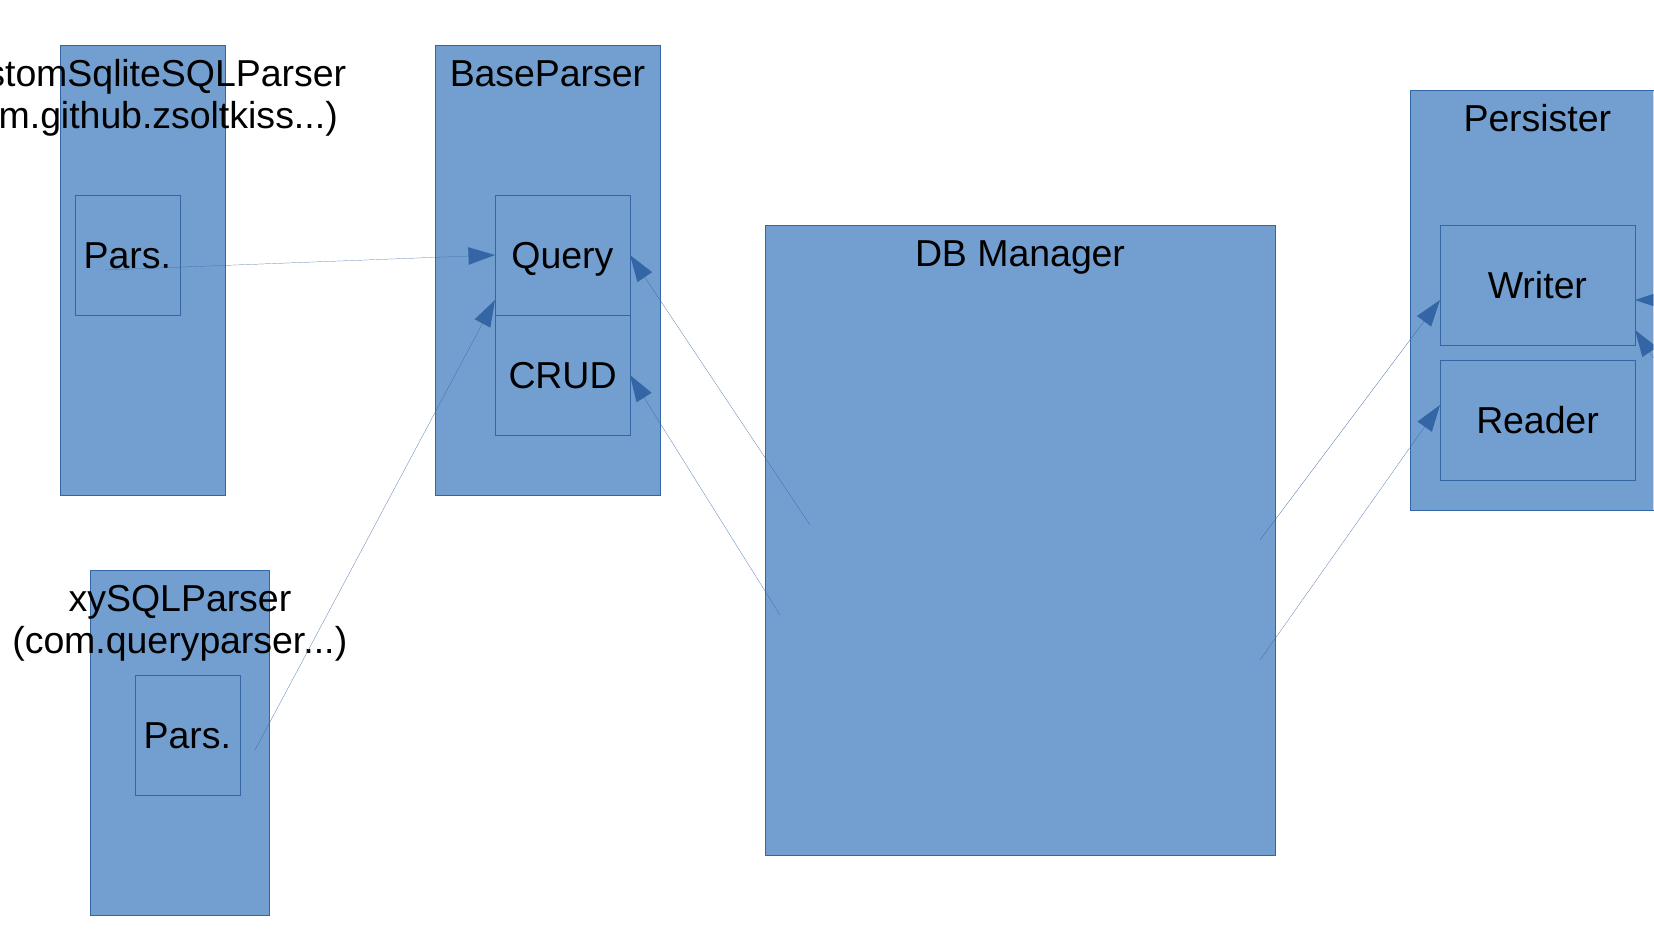

CustomSqliteSQLParser
(com.github.zsoltkiss...)
BaseParser
XMLPersister
Persister
Pars.
Query
DB Manager
Writer
CRUD
Reader
JSONPersister
xySQLParser
(com.queryparser...)
Pars.